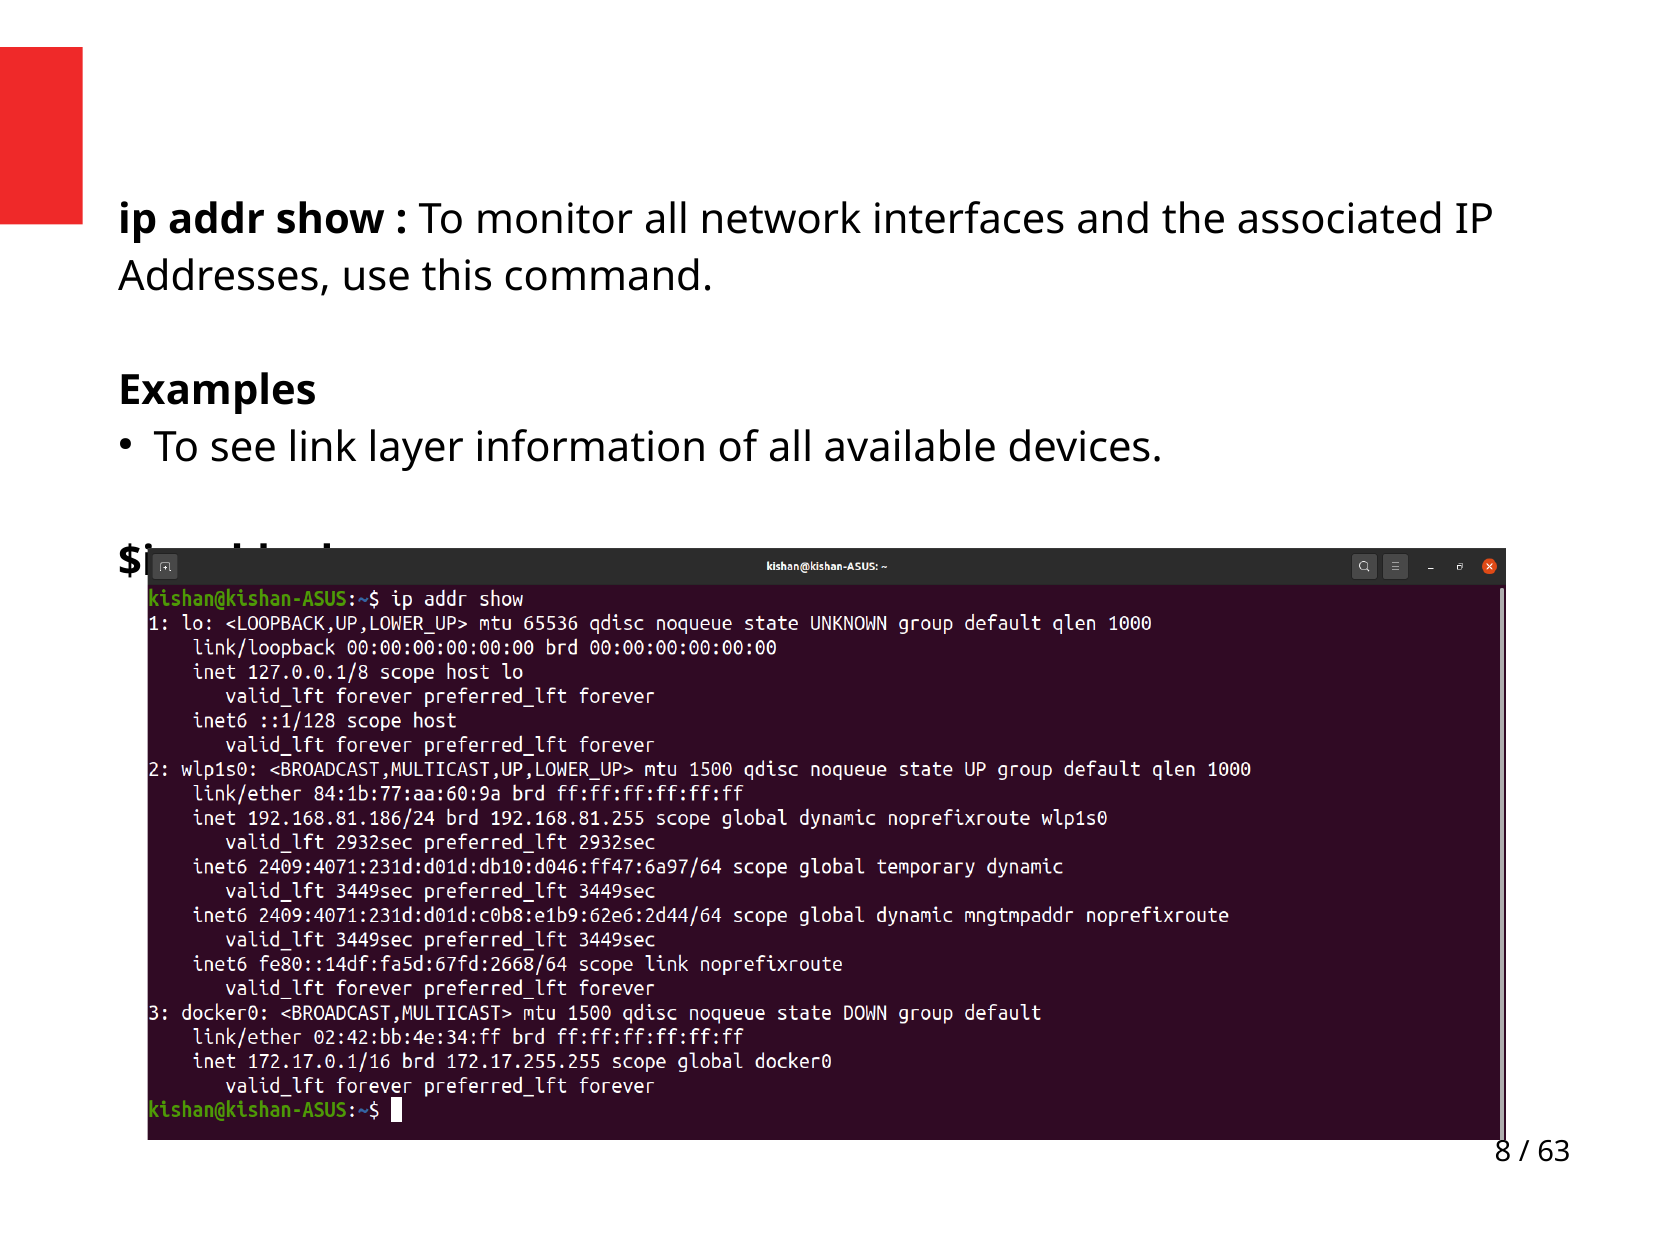

# ip addr show : To monitor all network interfaces and the associated IP Addresses, use this command.
Examples
To see link layer information of all available devices.
$ip addr show
8